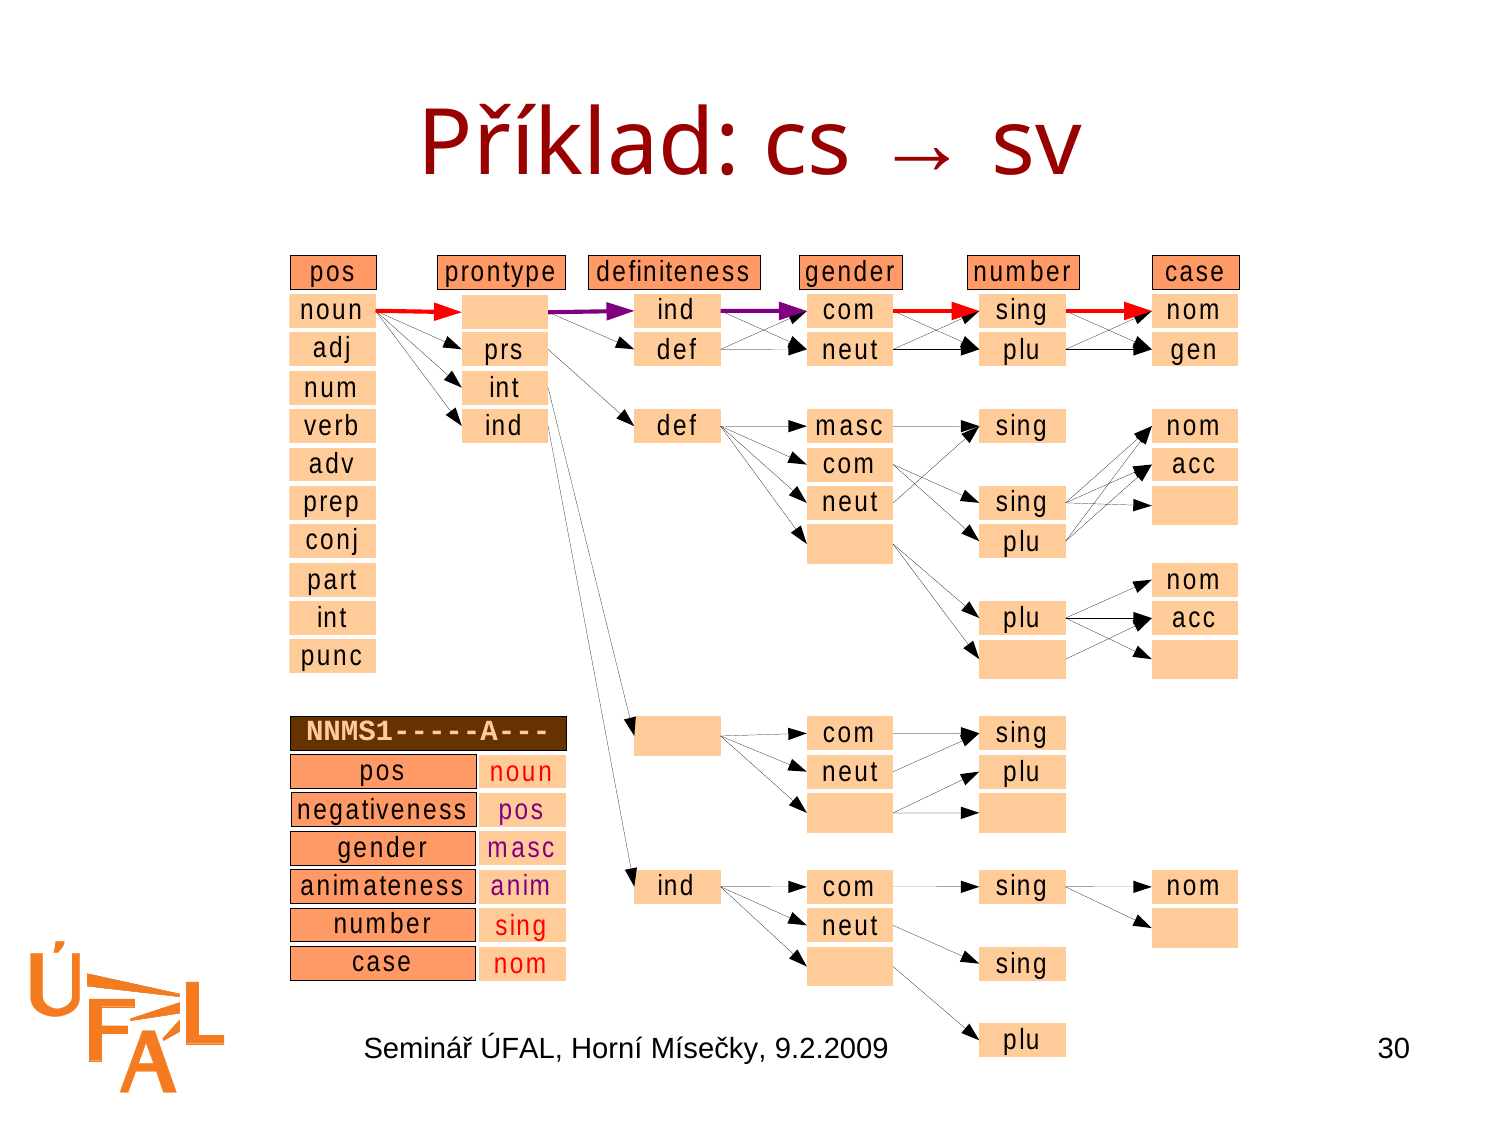

# Příklad: cs → sv
Seminář ÚFAL, Horní Mísečky, 9.2.2009
30